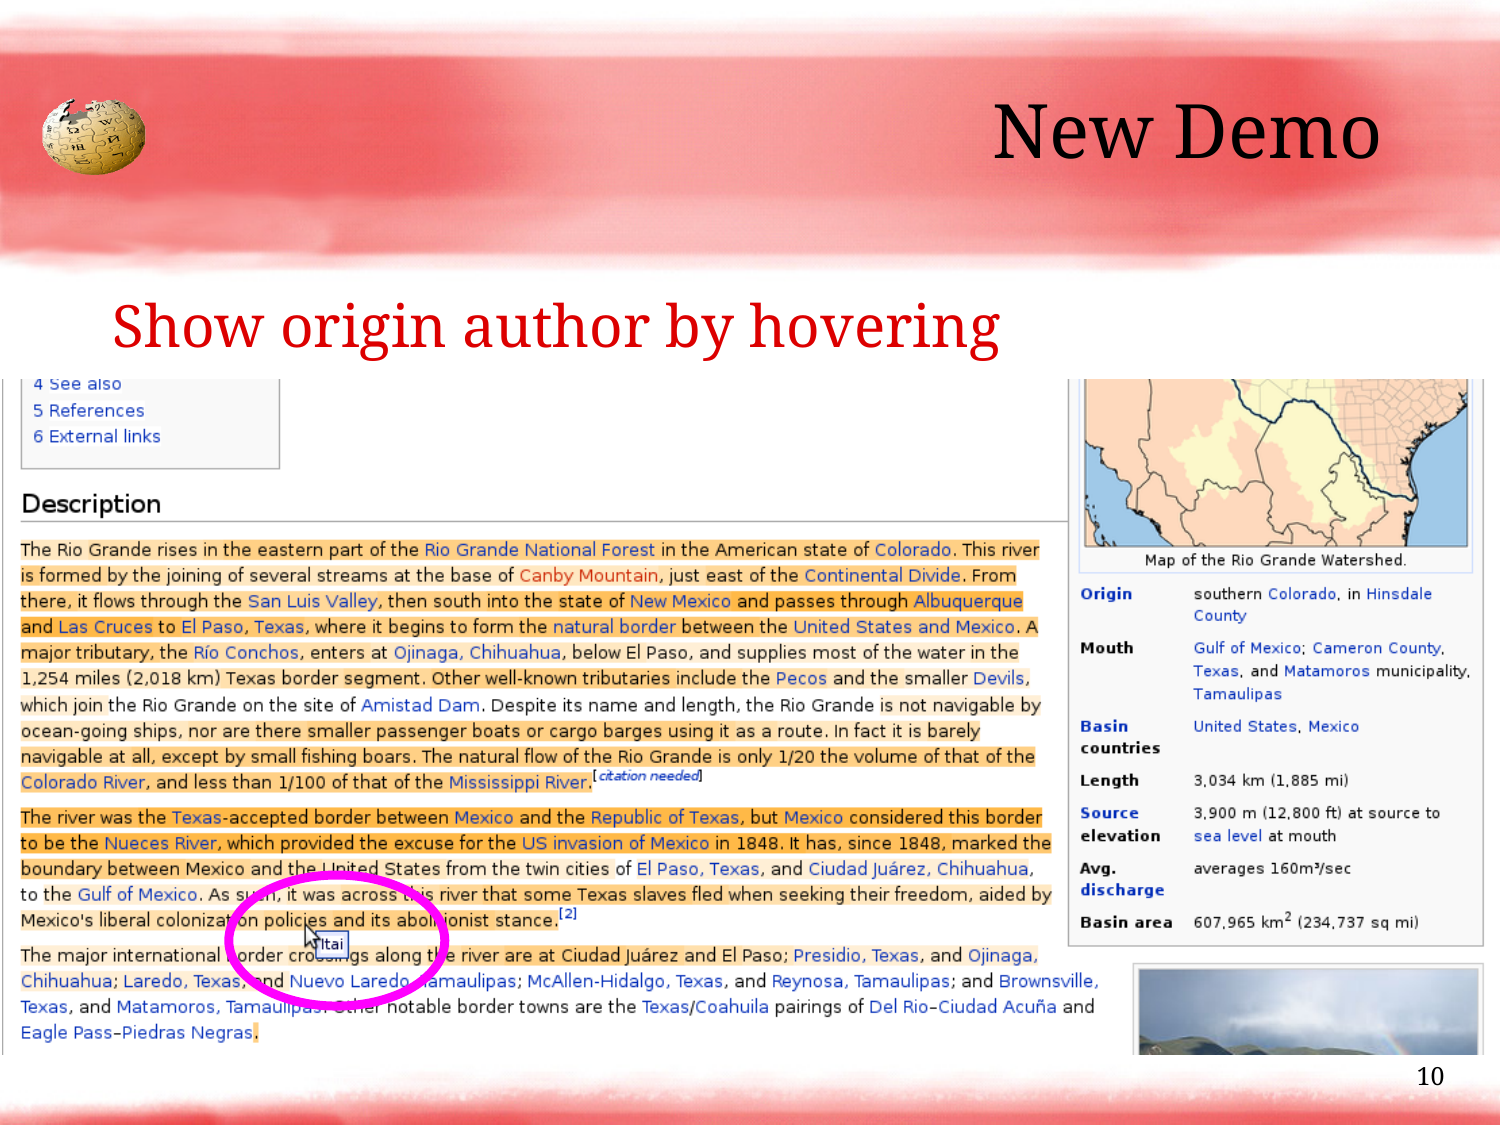

# New Demo
Show origin author by hovering
10